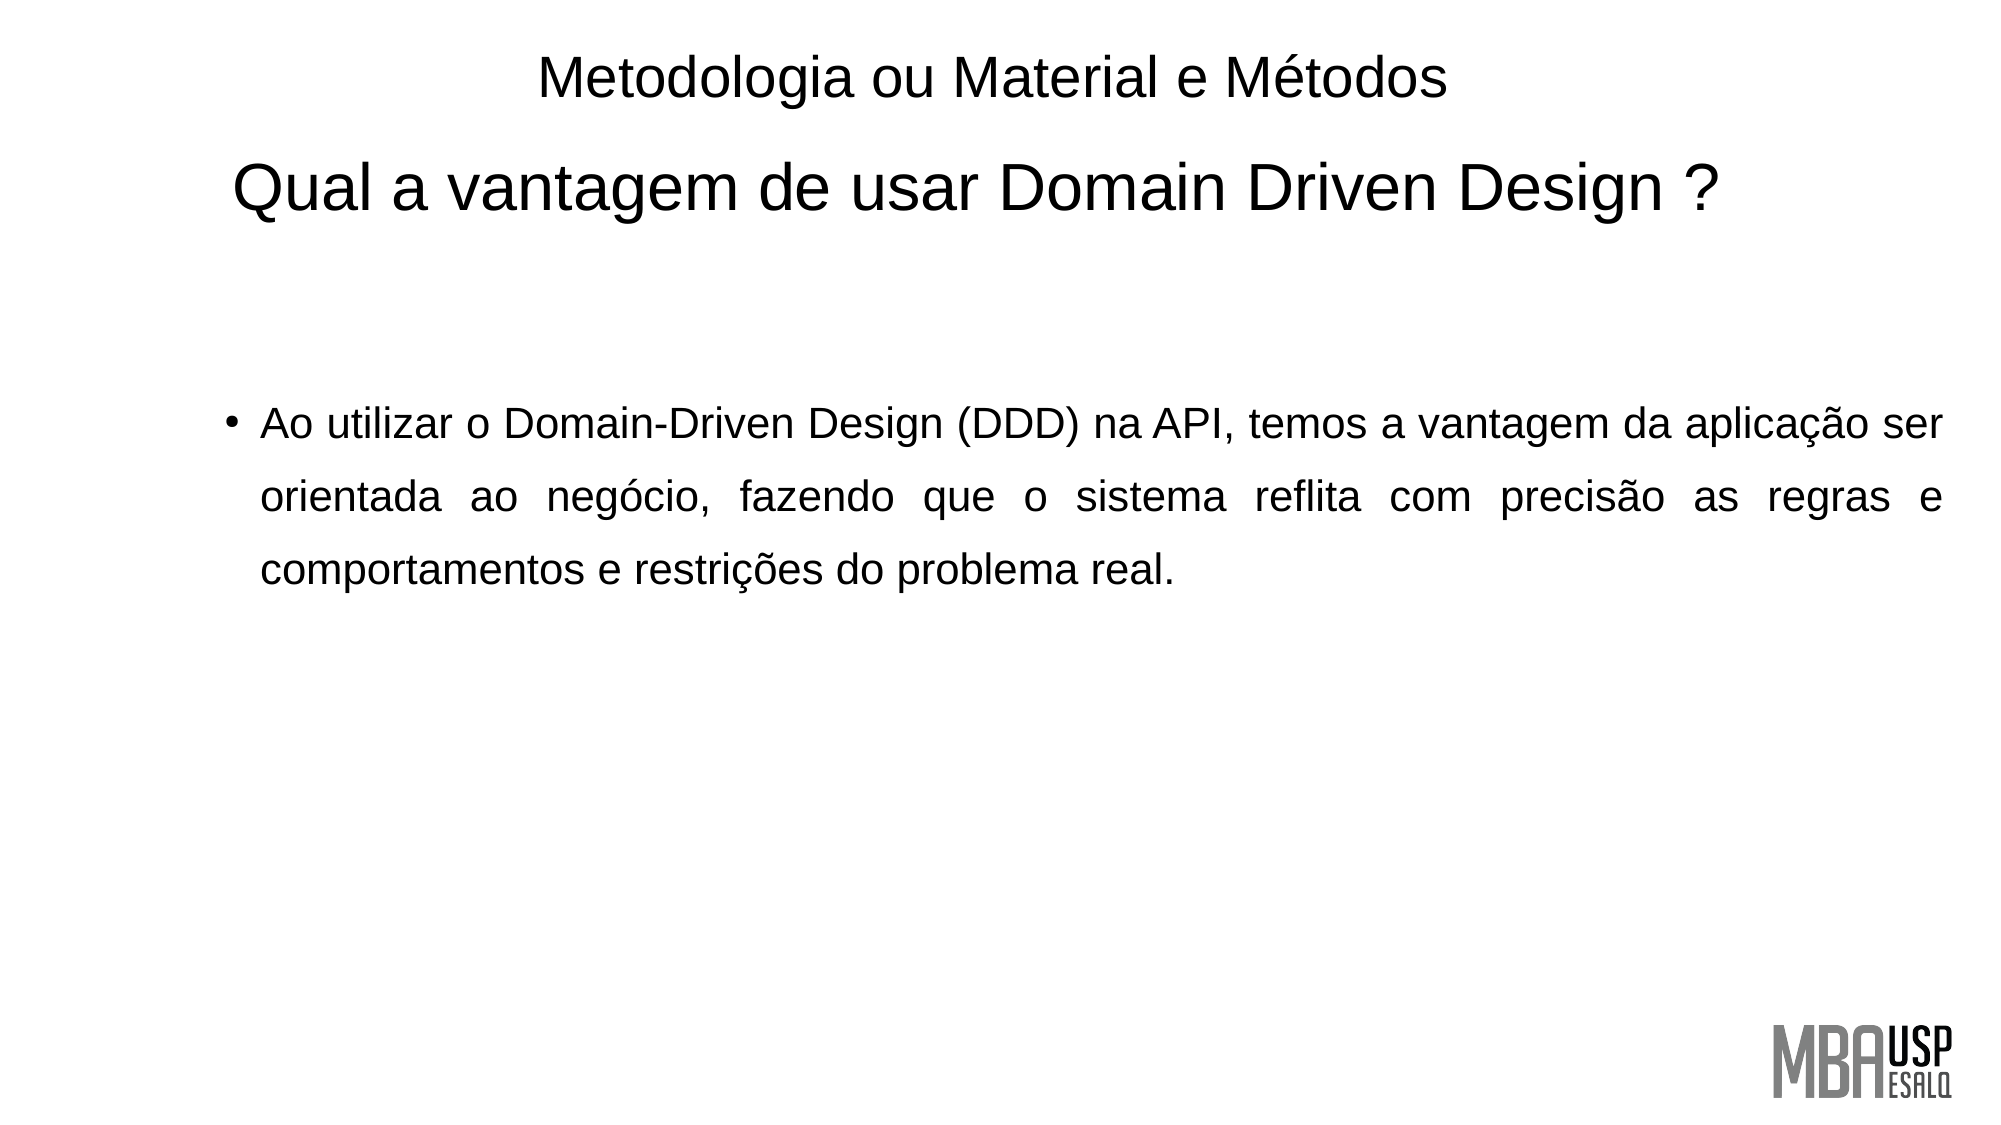

Metodologia ou Material e Métodos
	Qual a vantagem de usar Domain Driven Design ?
Ao utilizar o Domain-Driven Design (DDD) na API, temos a vantagem da aplicação ser orientada ao negócio, fazendo que o sistema reflita com precisão as regras e comportamentos e restrições do problema real.